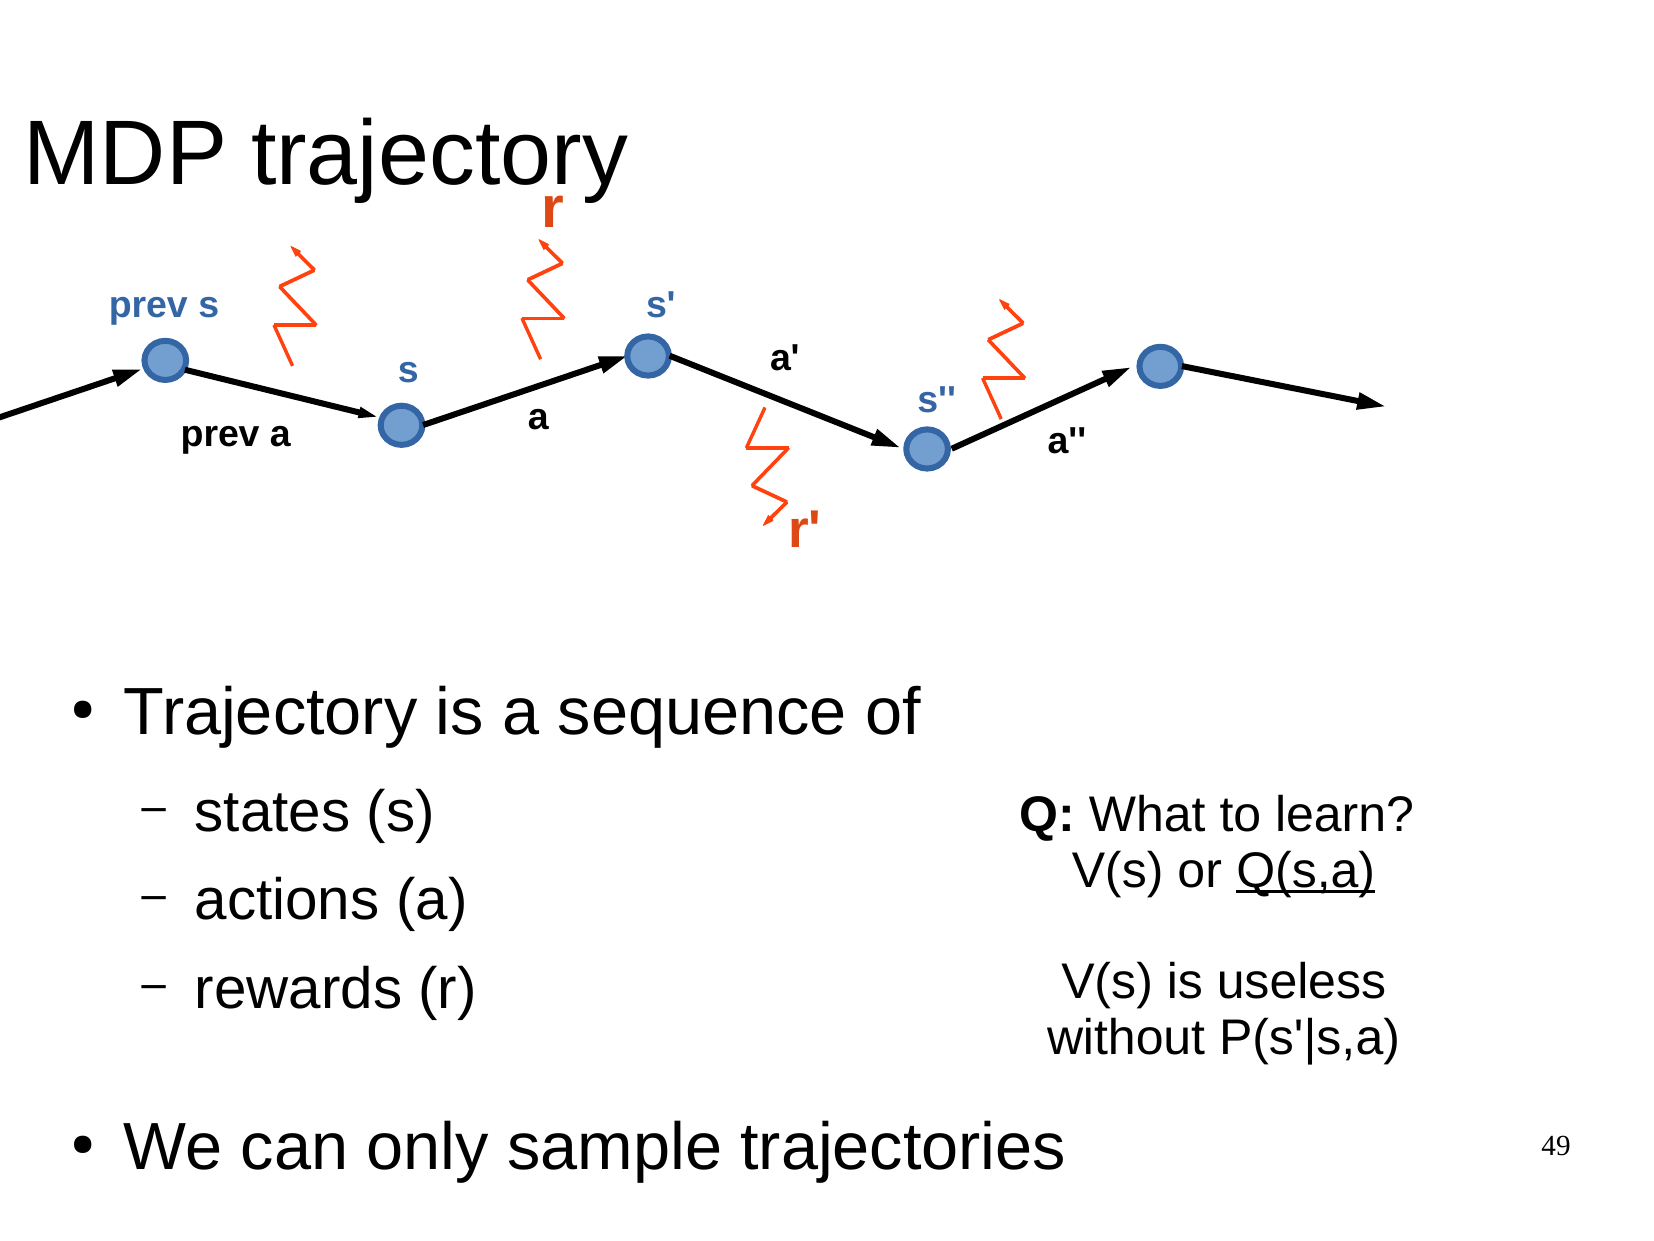

# MDP trajectory
r
prev s
s'
a'
s
s''
a
prev a
a''
r'
Trajectory is a sequence of
states (s)
actions (a)
rewards (r)
We can only sample trajectories
Q: What to learn?
V(s) or Q(s,a)
V(s) is useless
without P(s'|s,a)
49